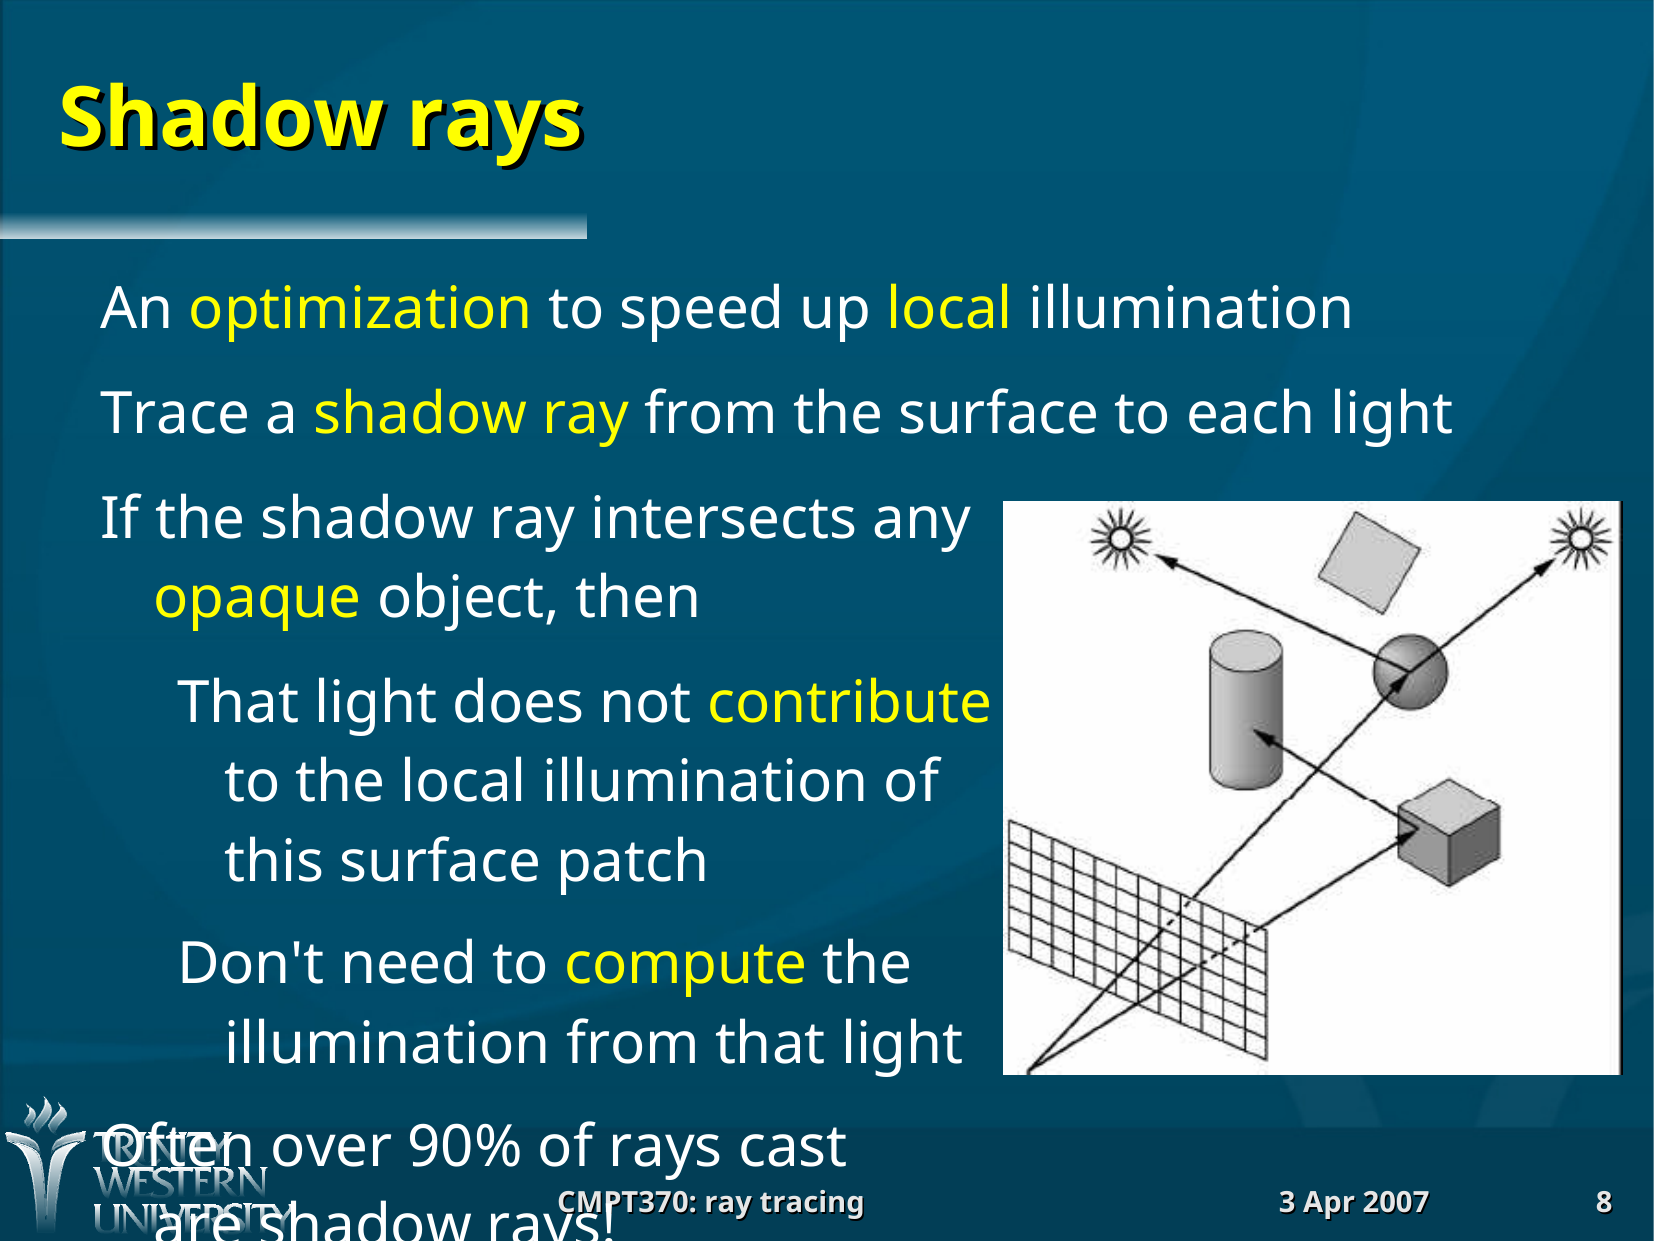

# Shadow rays
An optimization to speed up local illumination
Trace a shadow ray from the surface to each light
If the shadow ray intersects any
opaque object, then
That light does not contribute
to the local illumination of
this surface patch
Don't need to compute the
illumination from that light
Often over 90% of rays cast
are shadow rays!
CMPT370: ray tracing
3 Apr 2007
8